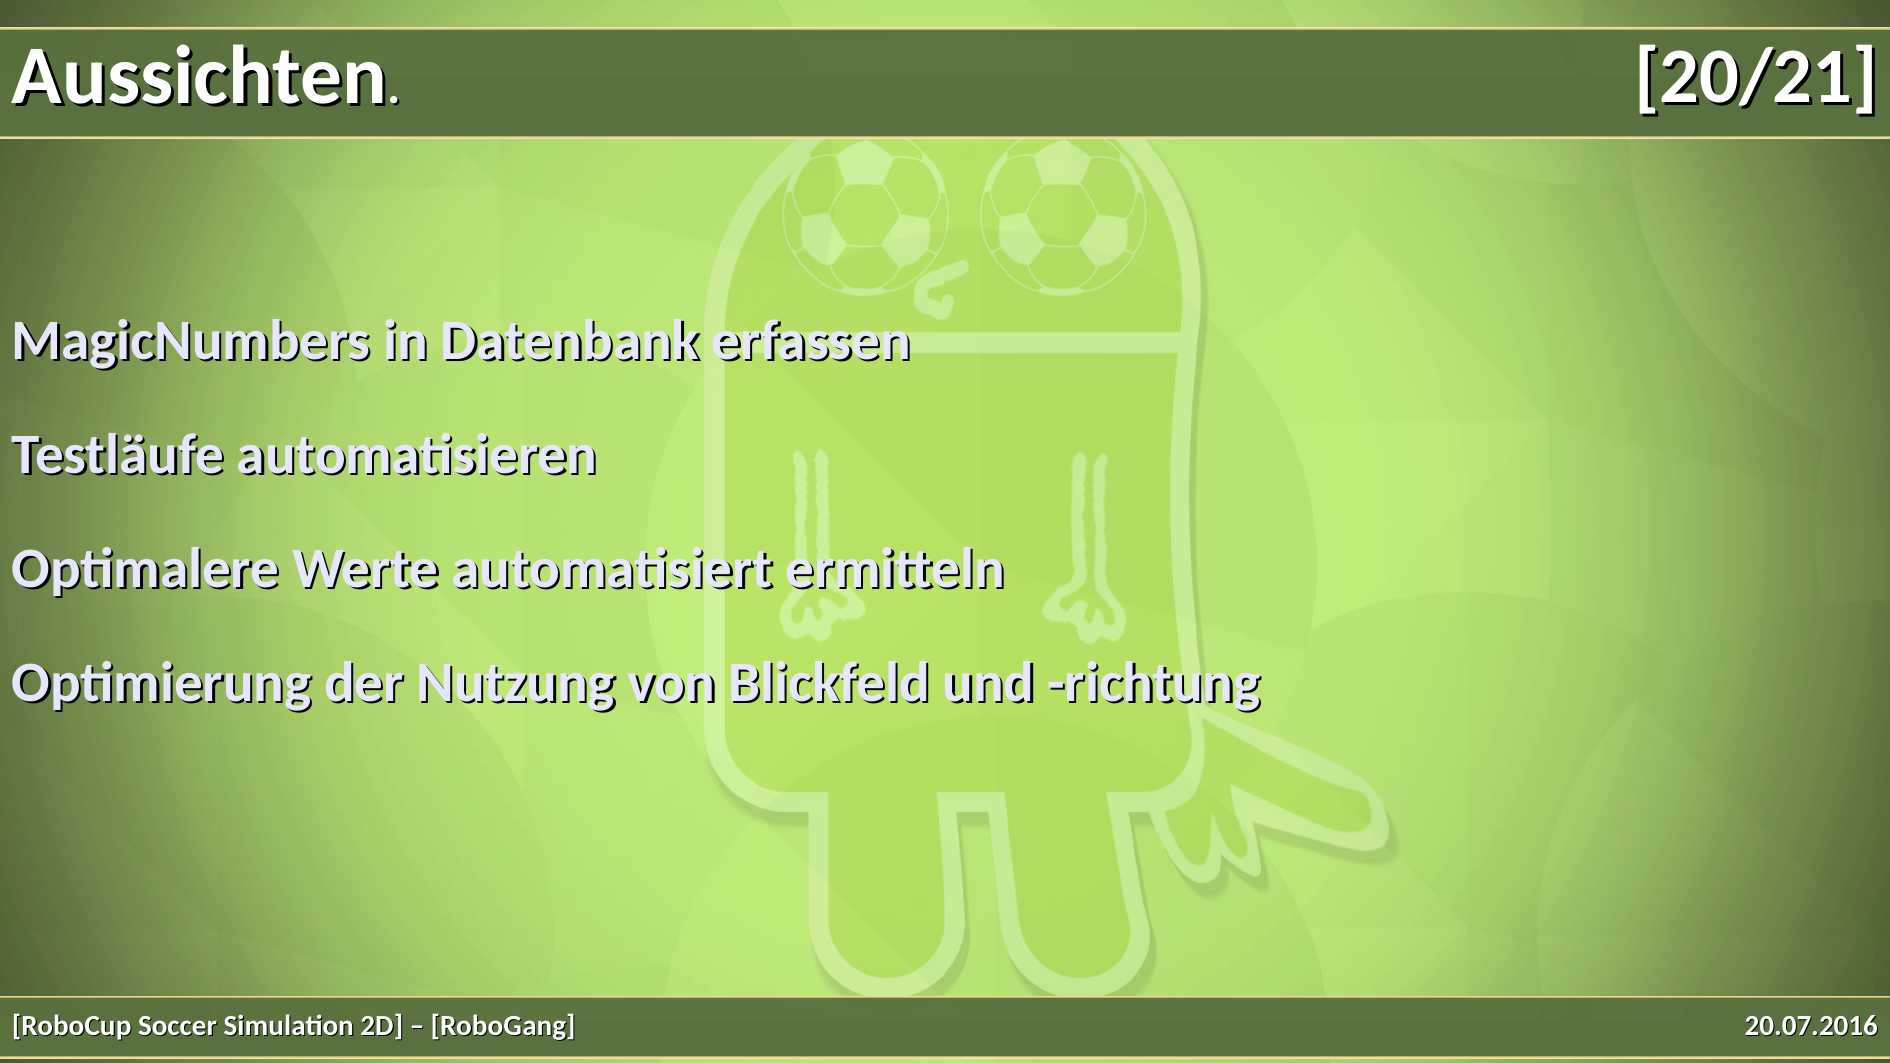

# Aussichten.
[20/21]
MagicNumbers in Datenbank erfassen
Testläufe automatisieren
Optimalere Werte automatisiert ermitteln
Optimierung der Nutzung von Blickfeld und -richtung
[RoboCup Soccer Simulation 2D] – [RoboGang]
20.07.2016